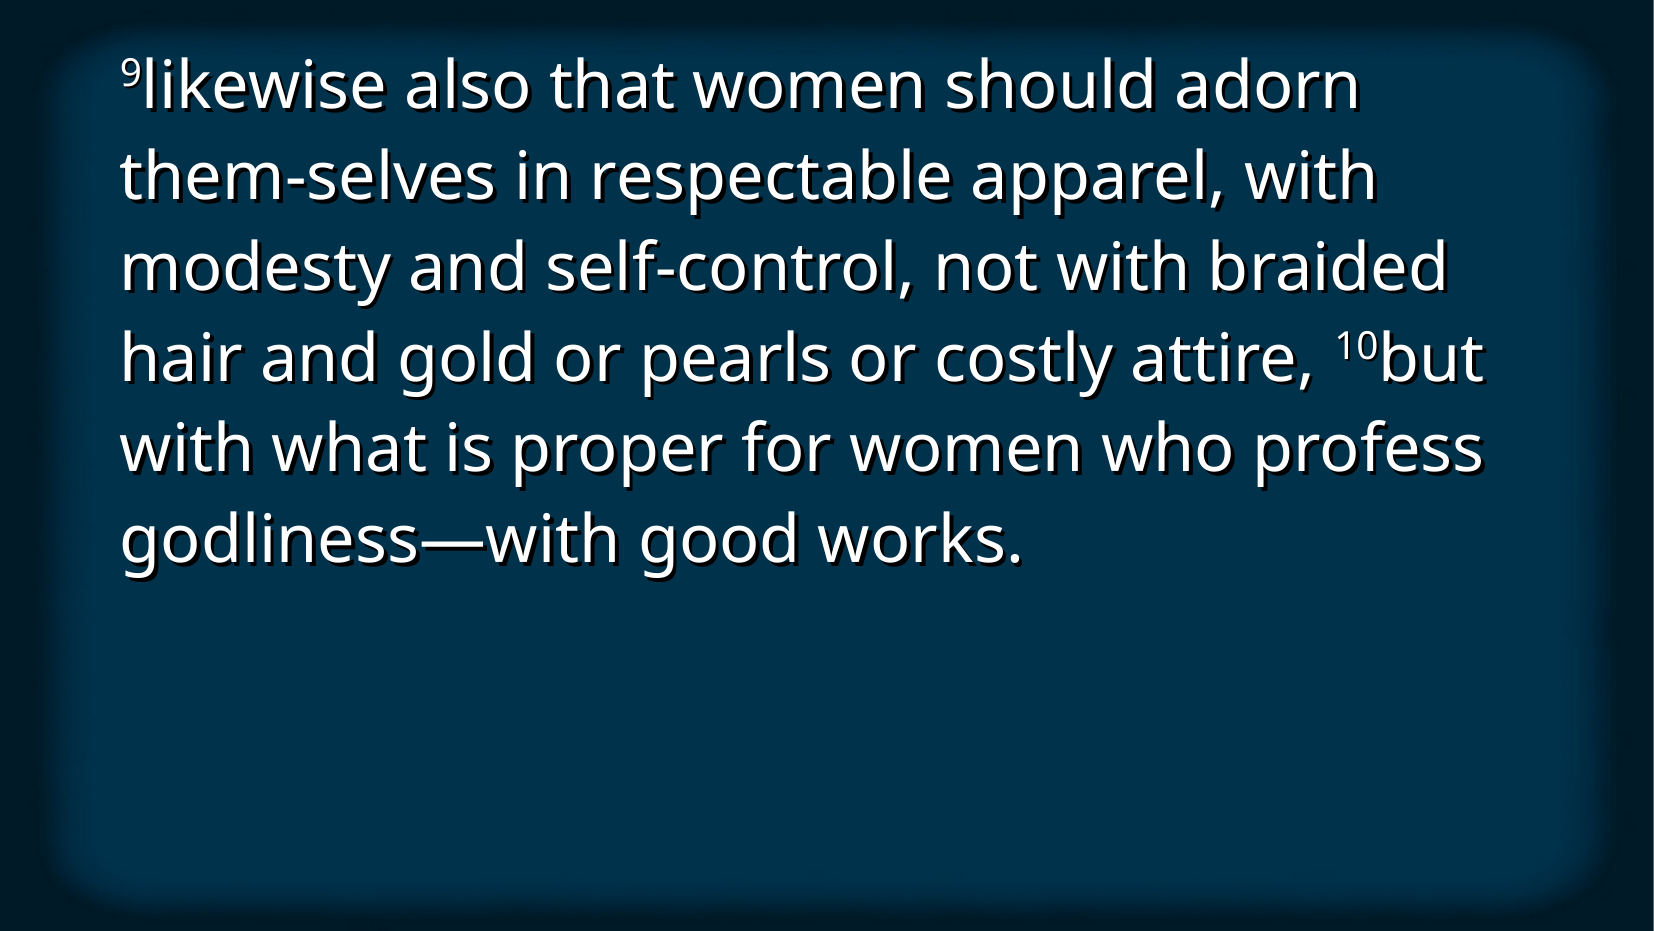

9likewise also that women should adorn them-selves in respectable apparel, with modesty and self-control, not with braided hair and gold or pearls or costly attire, 10but with what is proper for women who profess godliness—with good works.